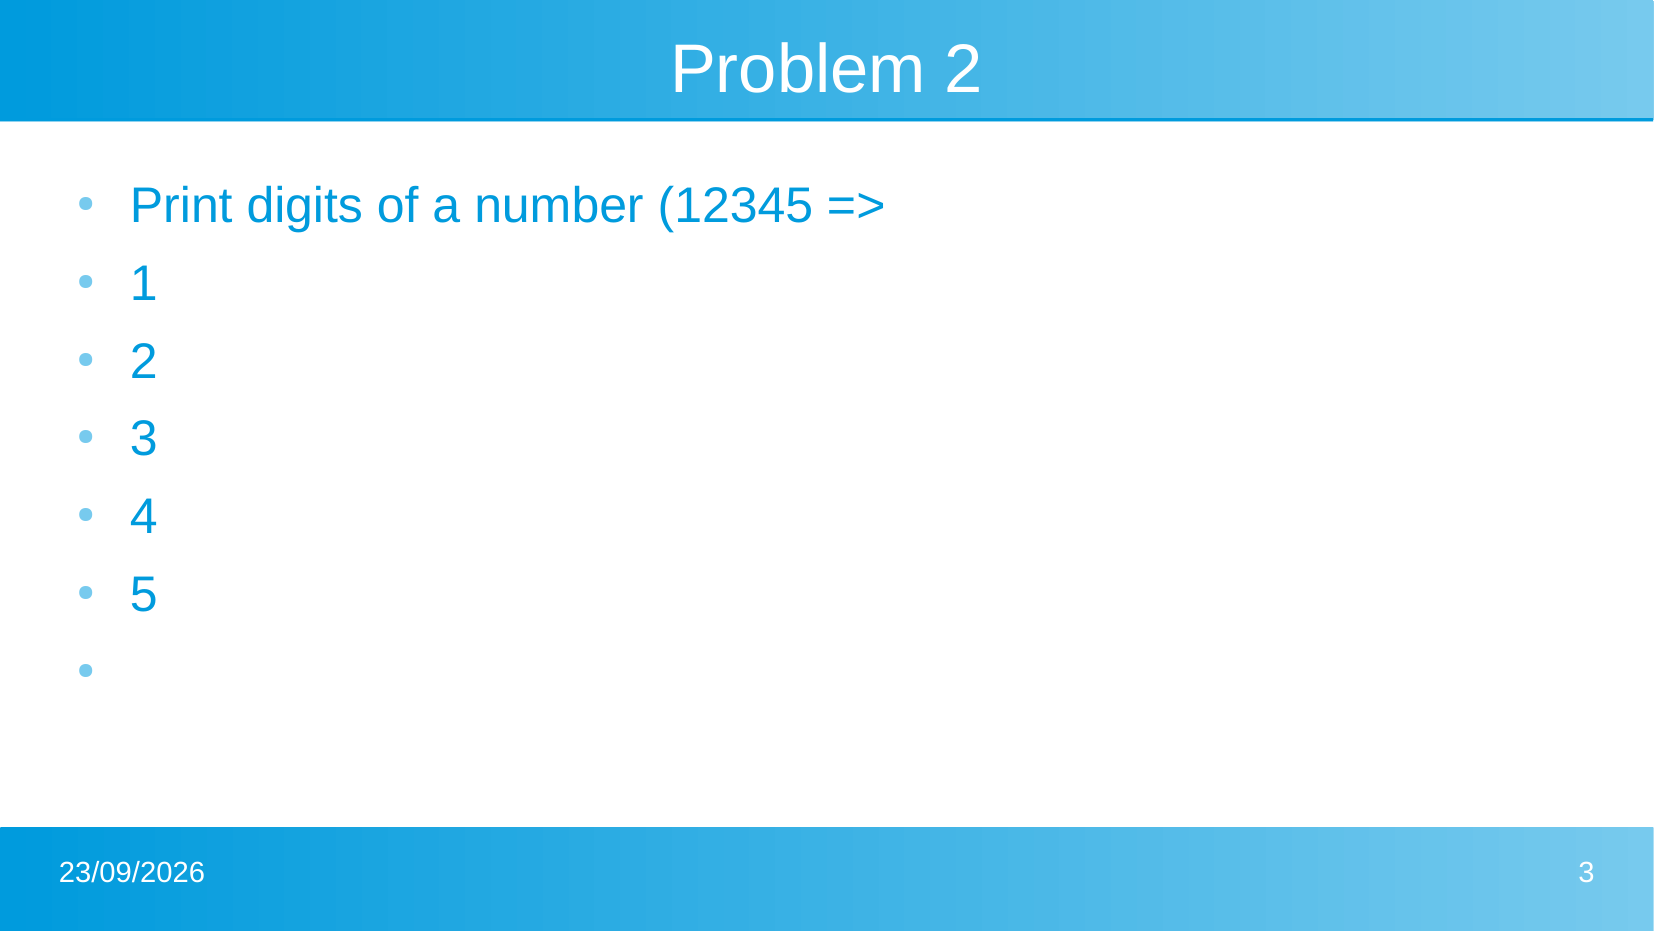

# Problem 2
Print digits of a number (12345 =>
1
2
3
4
5
3